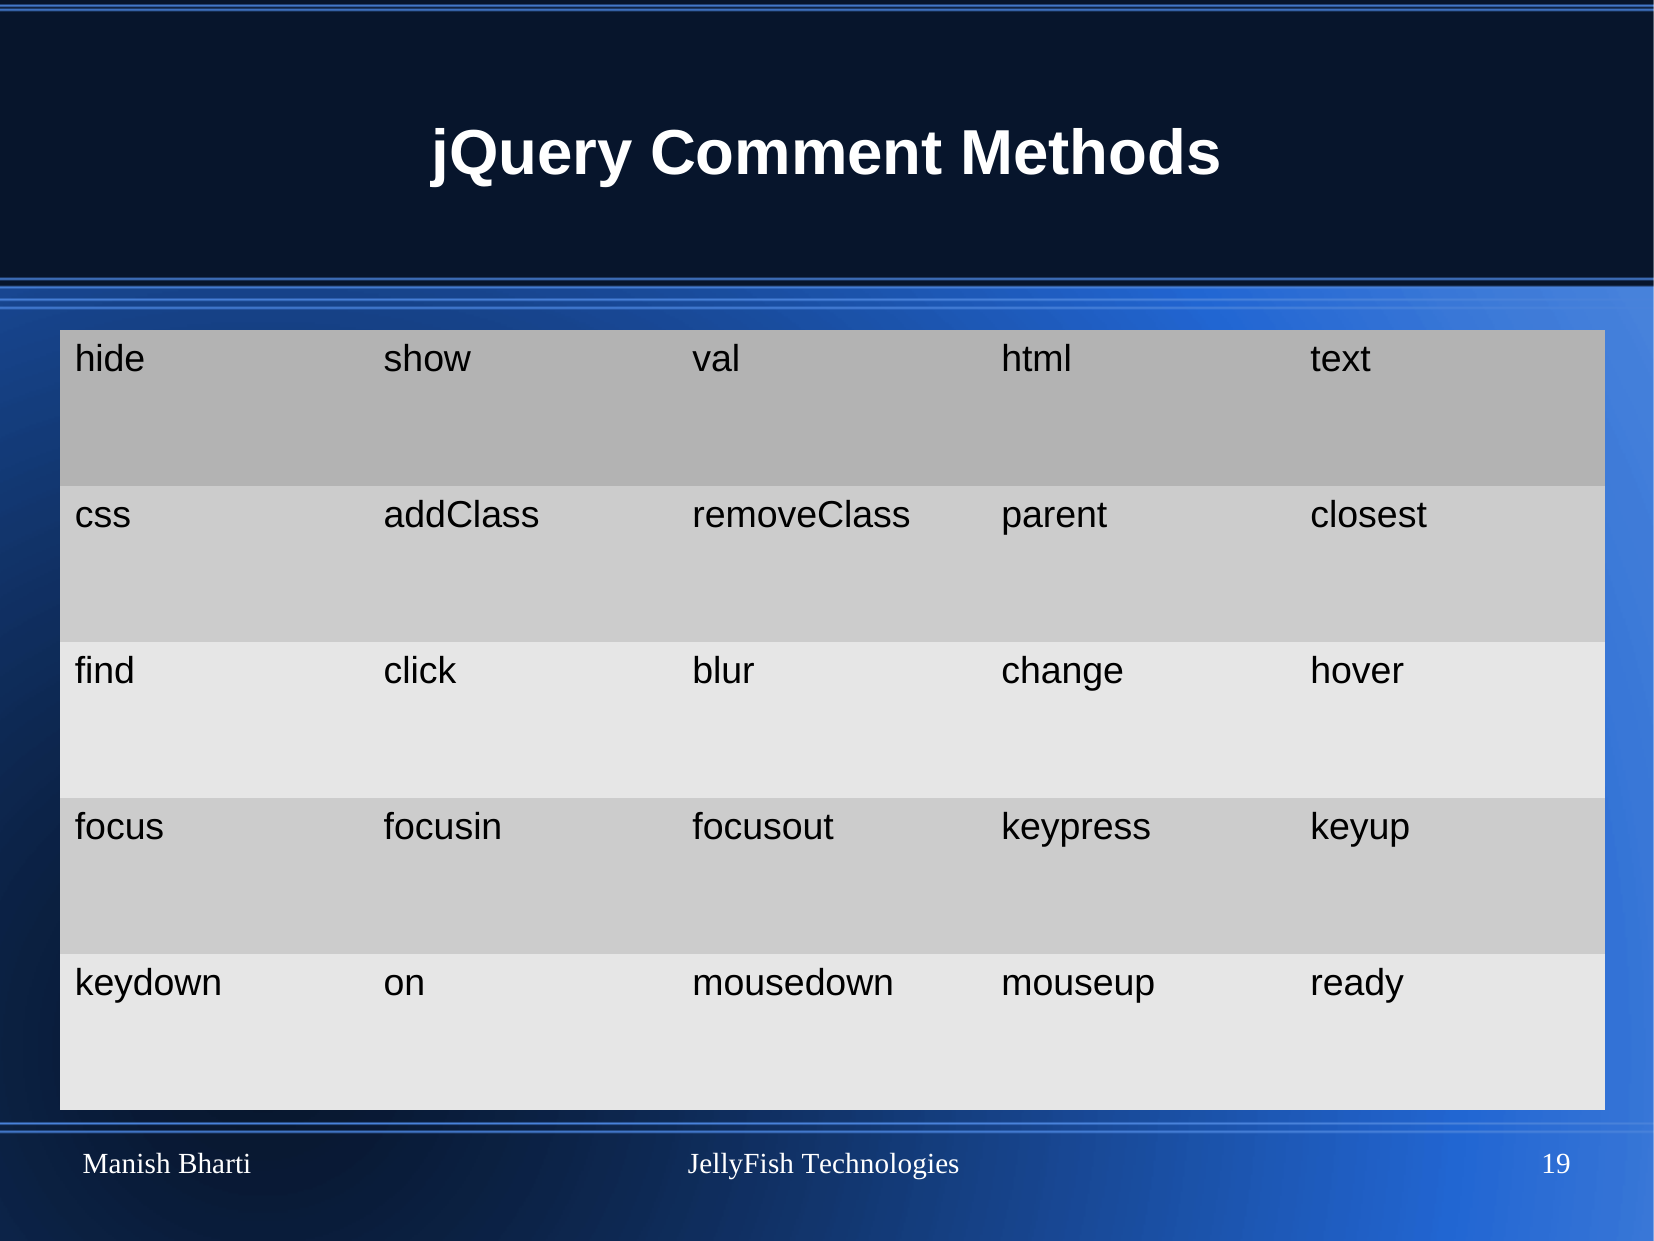

# jQuery Comment Methods
| hide | show | val | html | text |
| --- | --- | --- | --- | --- |
| css | addClass | removeClass | parent | closest |
| find | click | blur | change | hover |
| focus | focusin | focusout | keypress | keyup |
| keydown | on | mousedown | mouseup | ready |
Manish Bharti
JellyFish Technologies
19